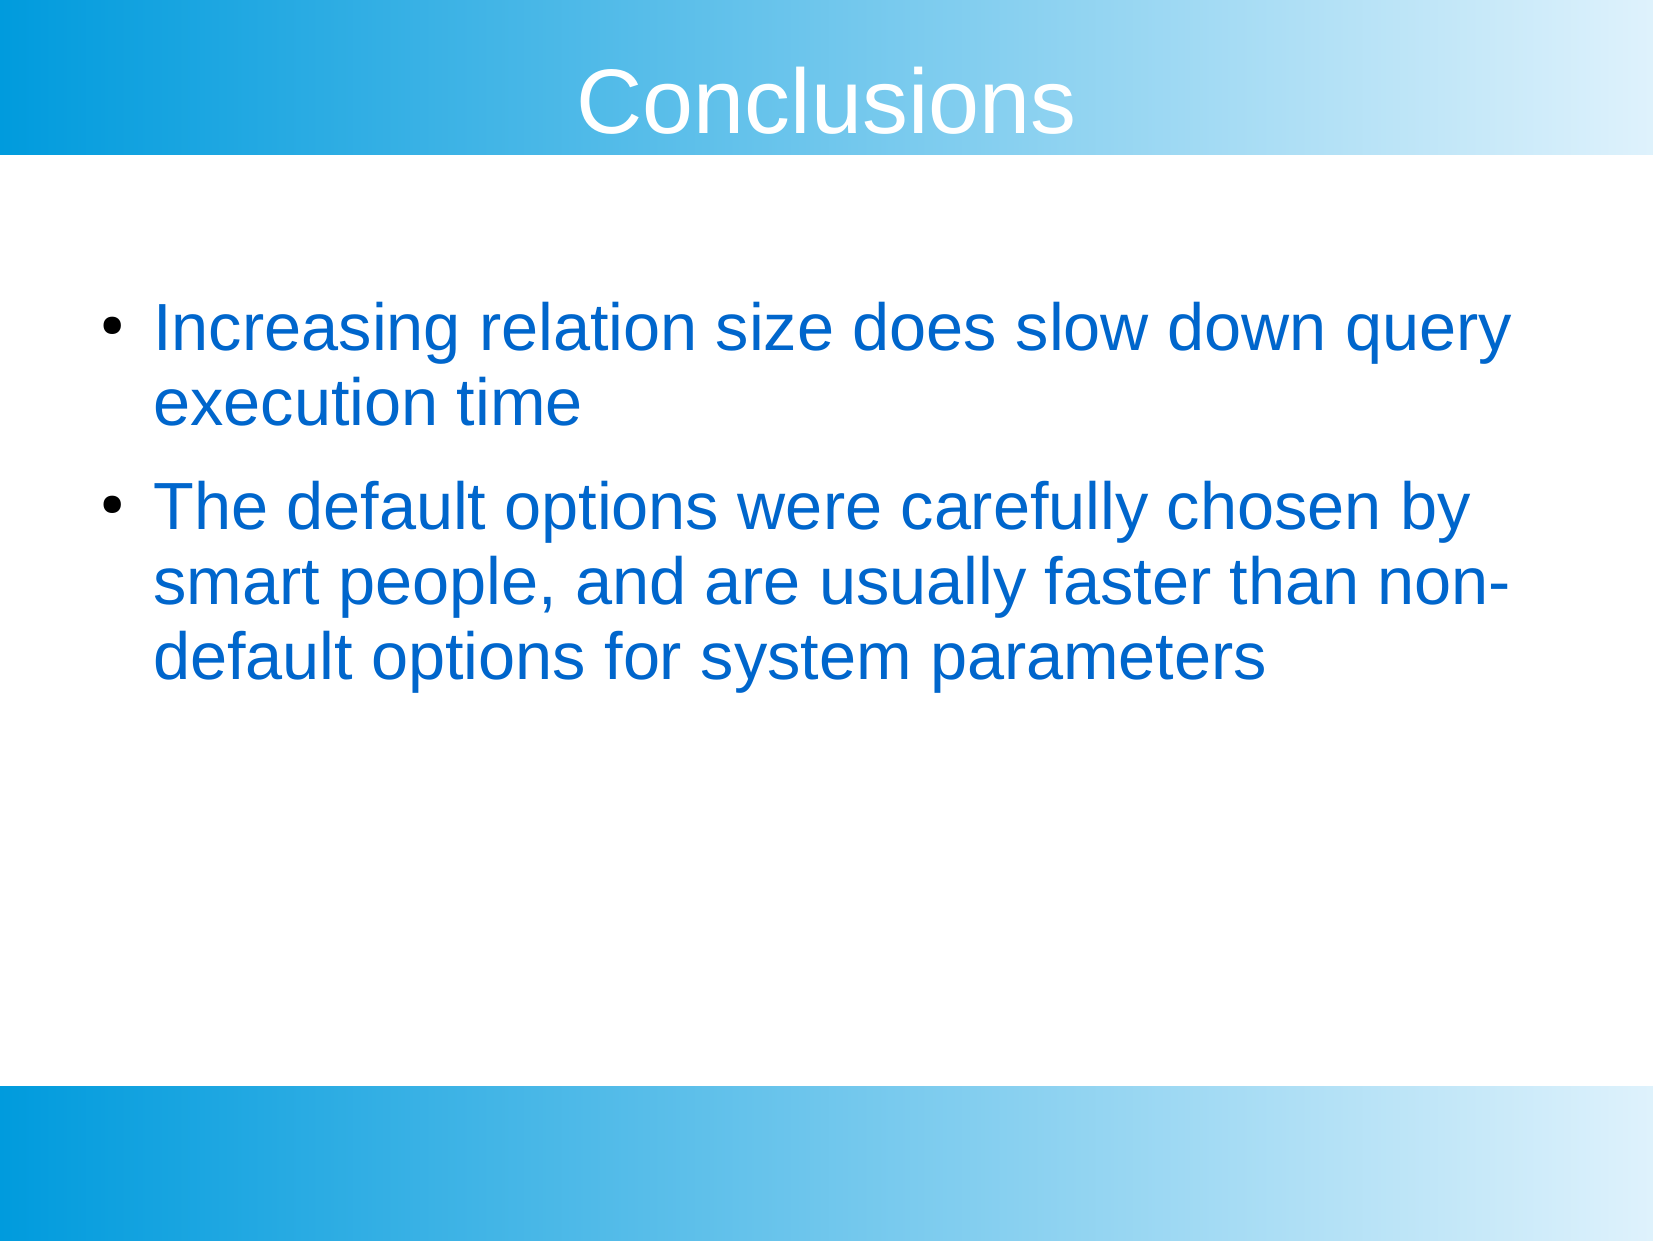

# Conclusions
Increasing relation size does slow down query execution time
The default options were carefully chosen by smart people, and are usually faster than non-default options for system parameters